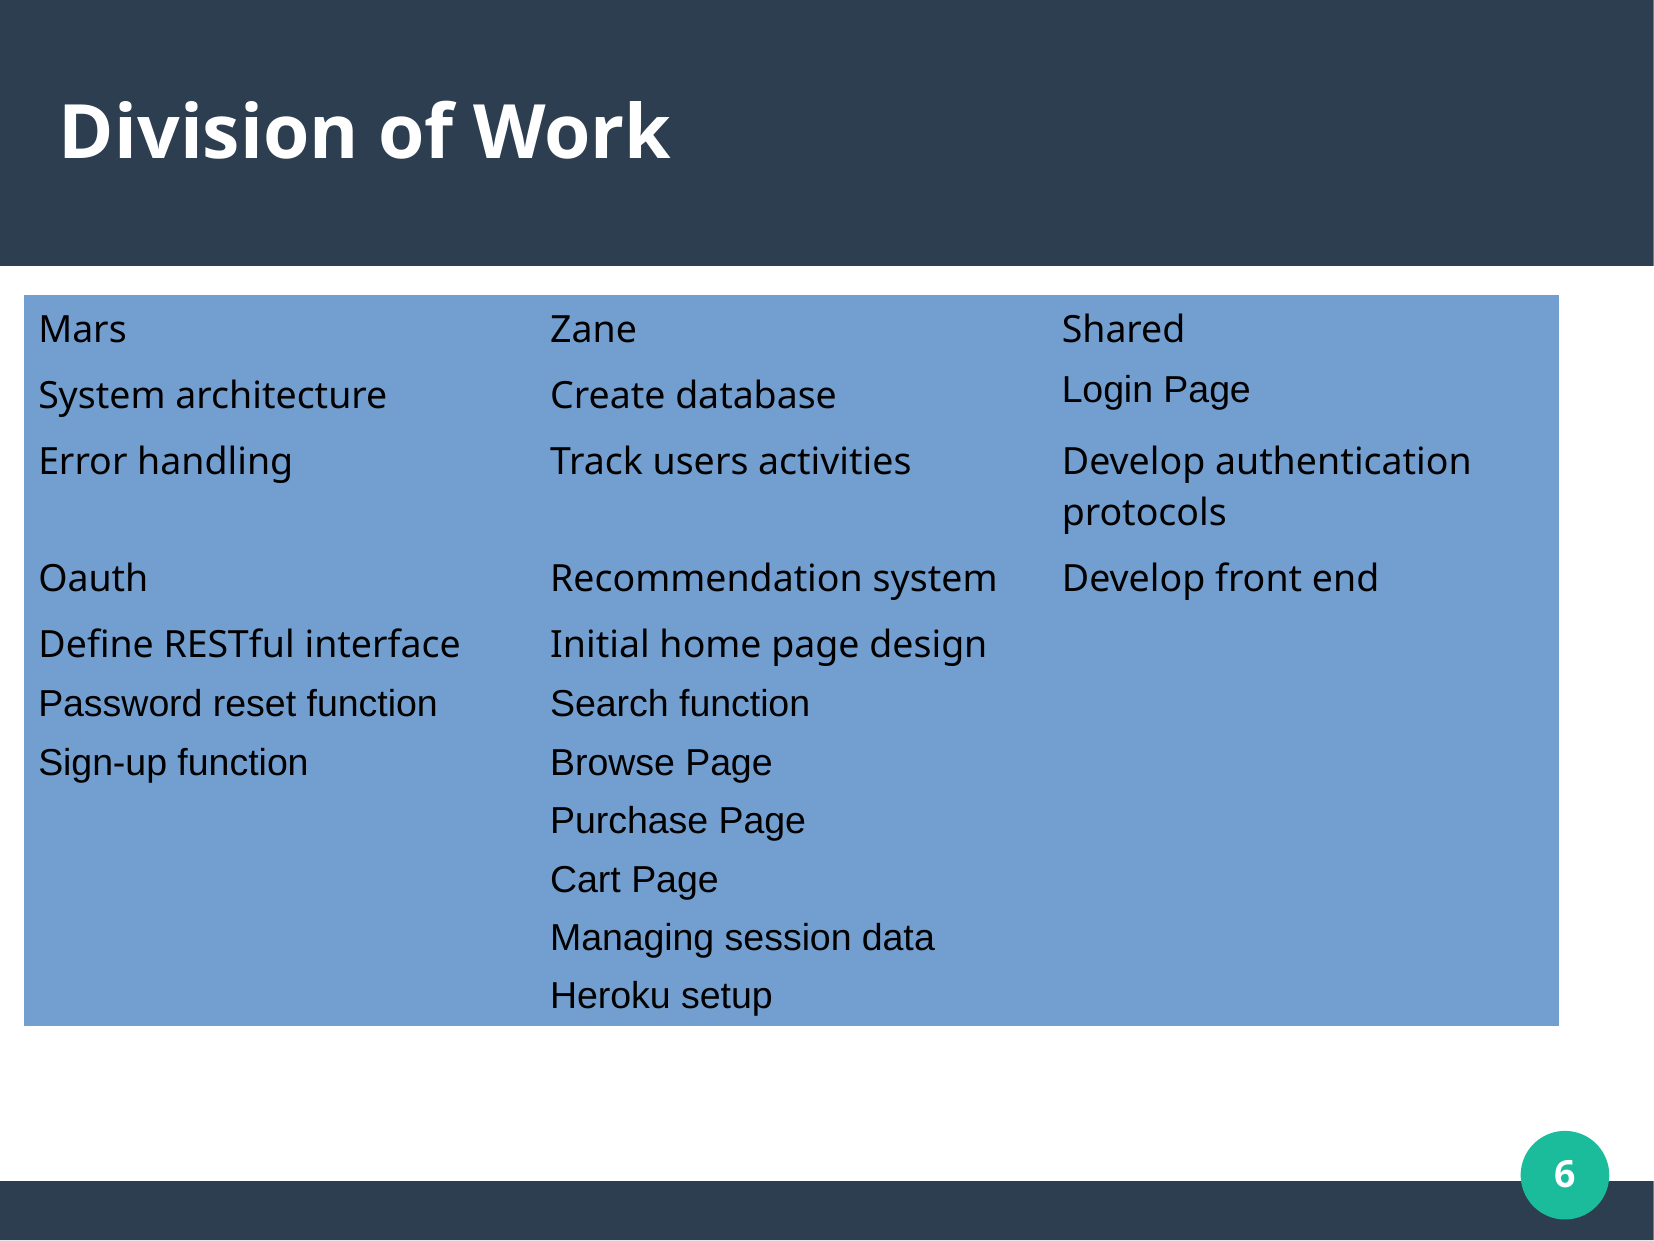

# Division of Work
| Mars | Zane | Shared |
| --- | --- | --- |
| System architecture | Create database | Login Page |
| Error handling | Track users activities | Develop authentication protocols |
| Oauth | Recommendation system | Develop front end |
| Define RESTful interface | Initial home page design | |
| Password reset function | Search function | |
| Sign-up function | Browse Page | |
| | Purchase Page | |
| | Cart Page | |
| | Managing session data | |
| | Heroku setup | |